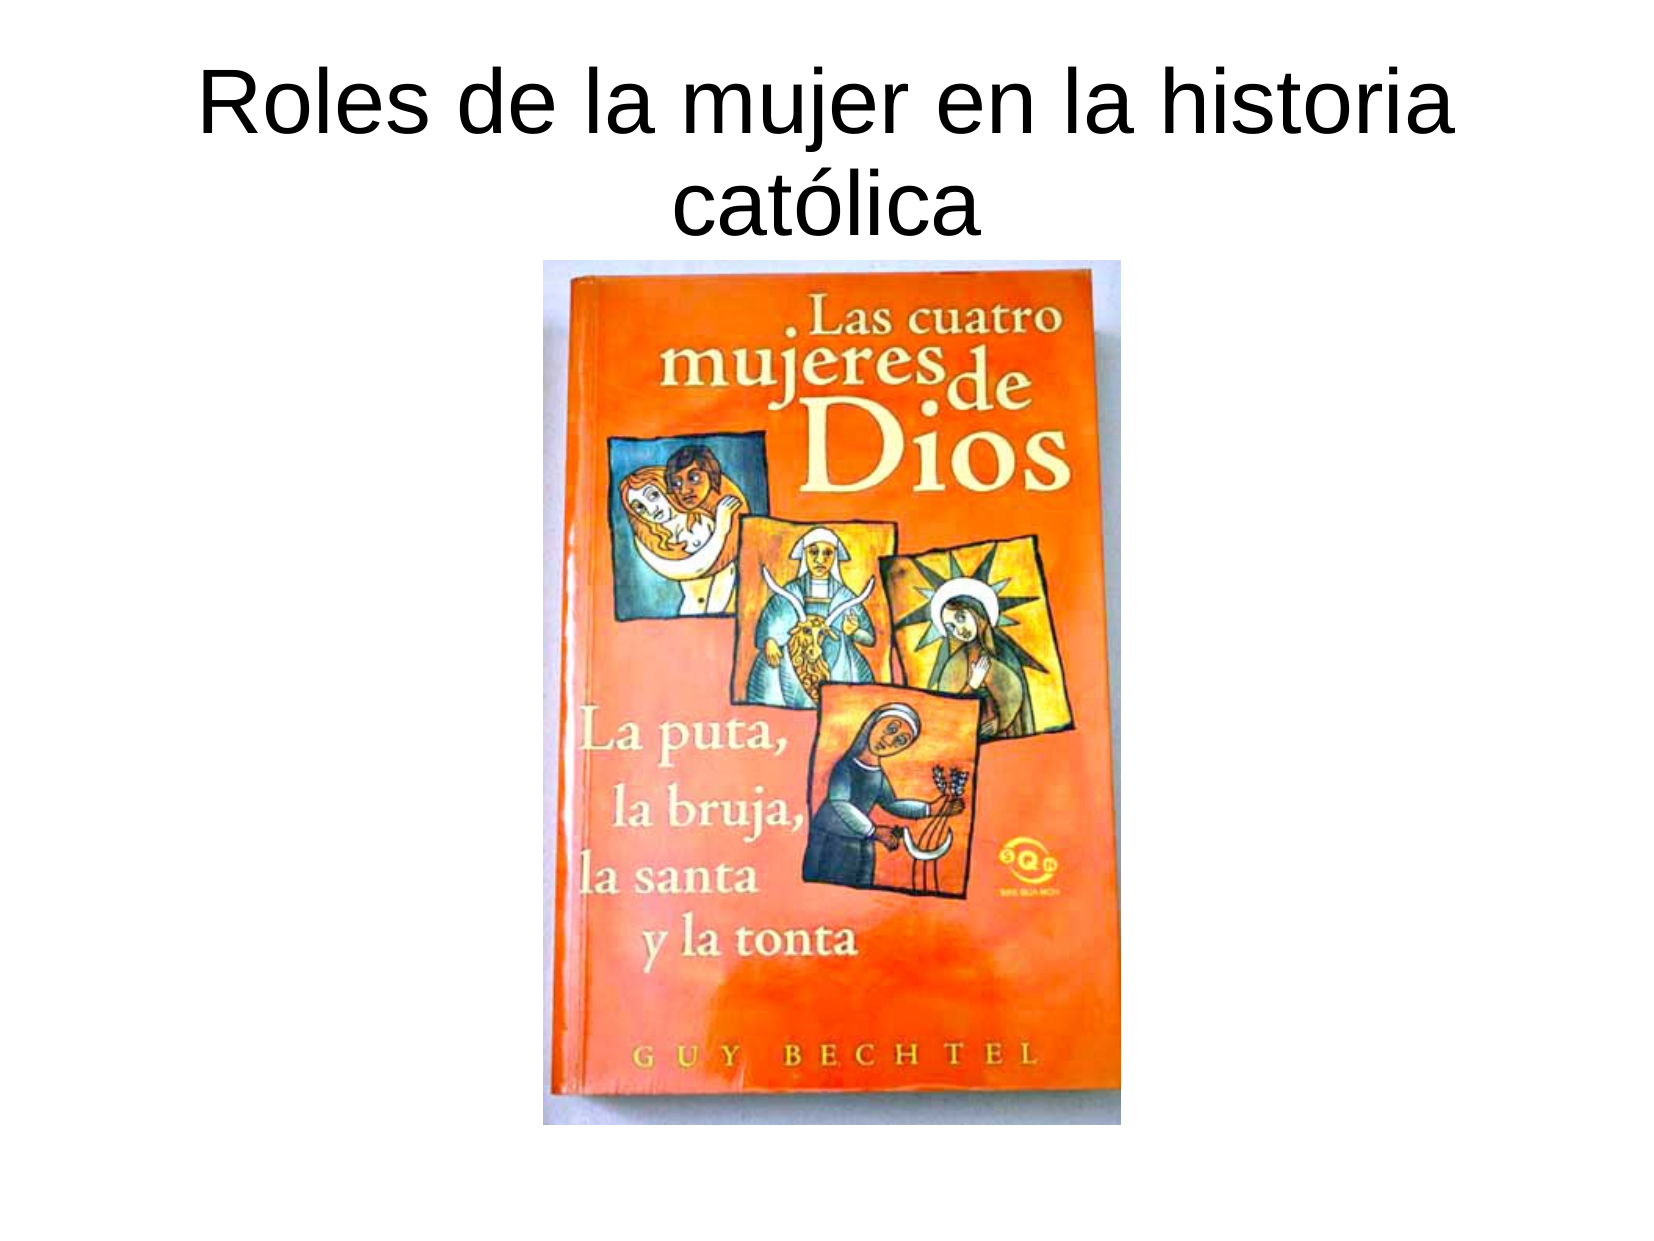

# Roles de la mujer en la historia católica